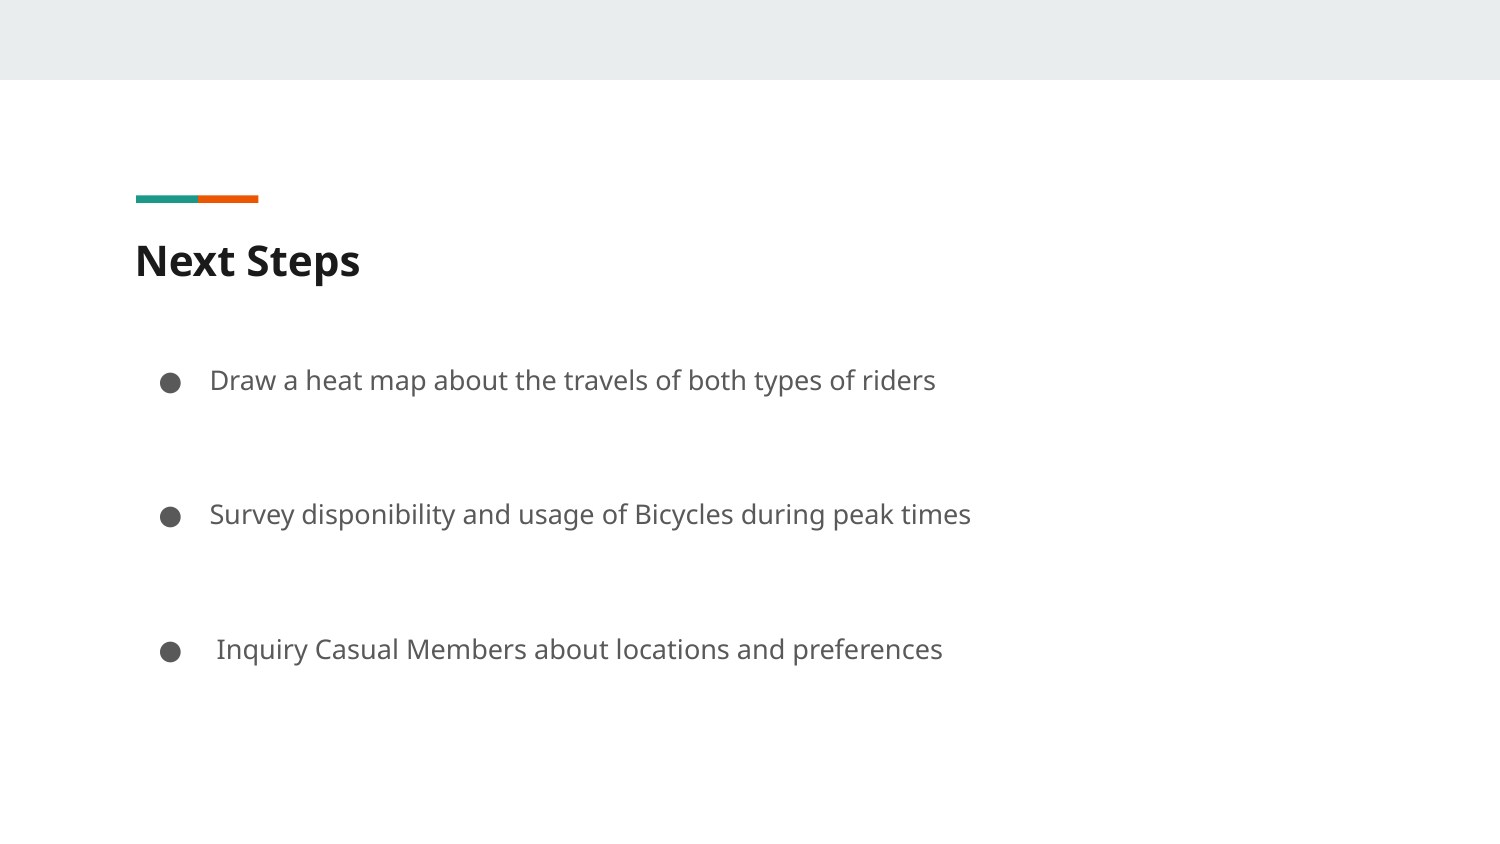

# Next Steps
Draw a heat map about the travels of both types of riders
Survey disponibility and usage of Bicycles during peak times
 Inquiry Casual Members about locations and preferences